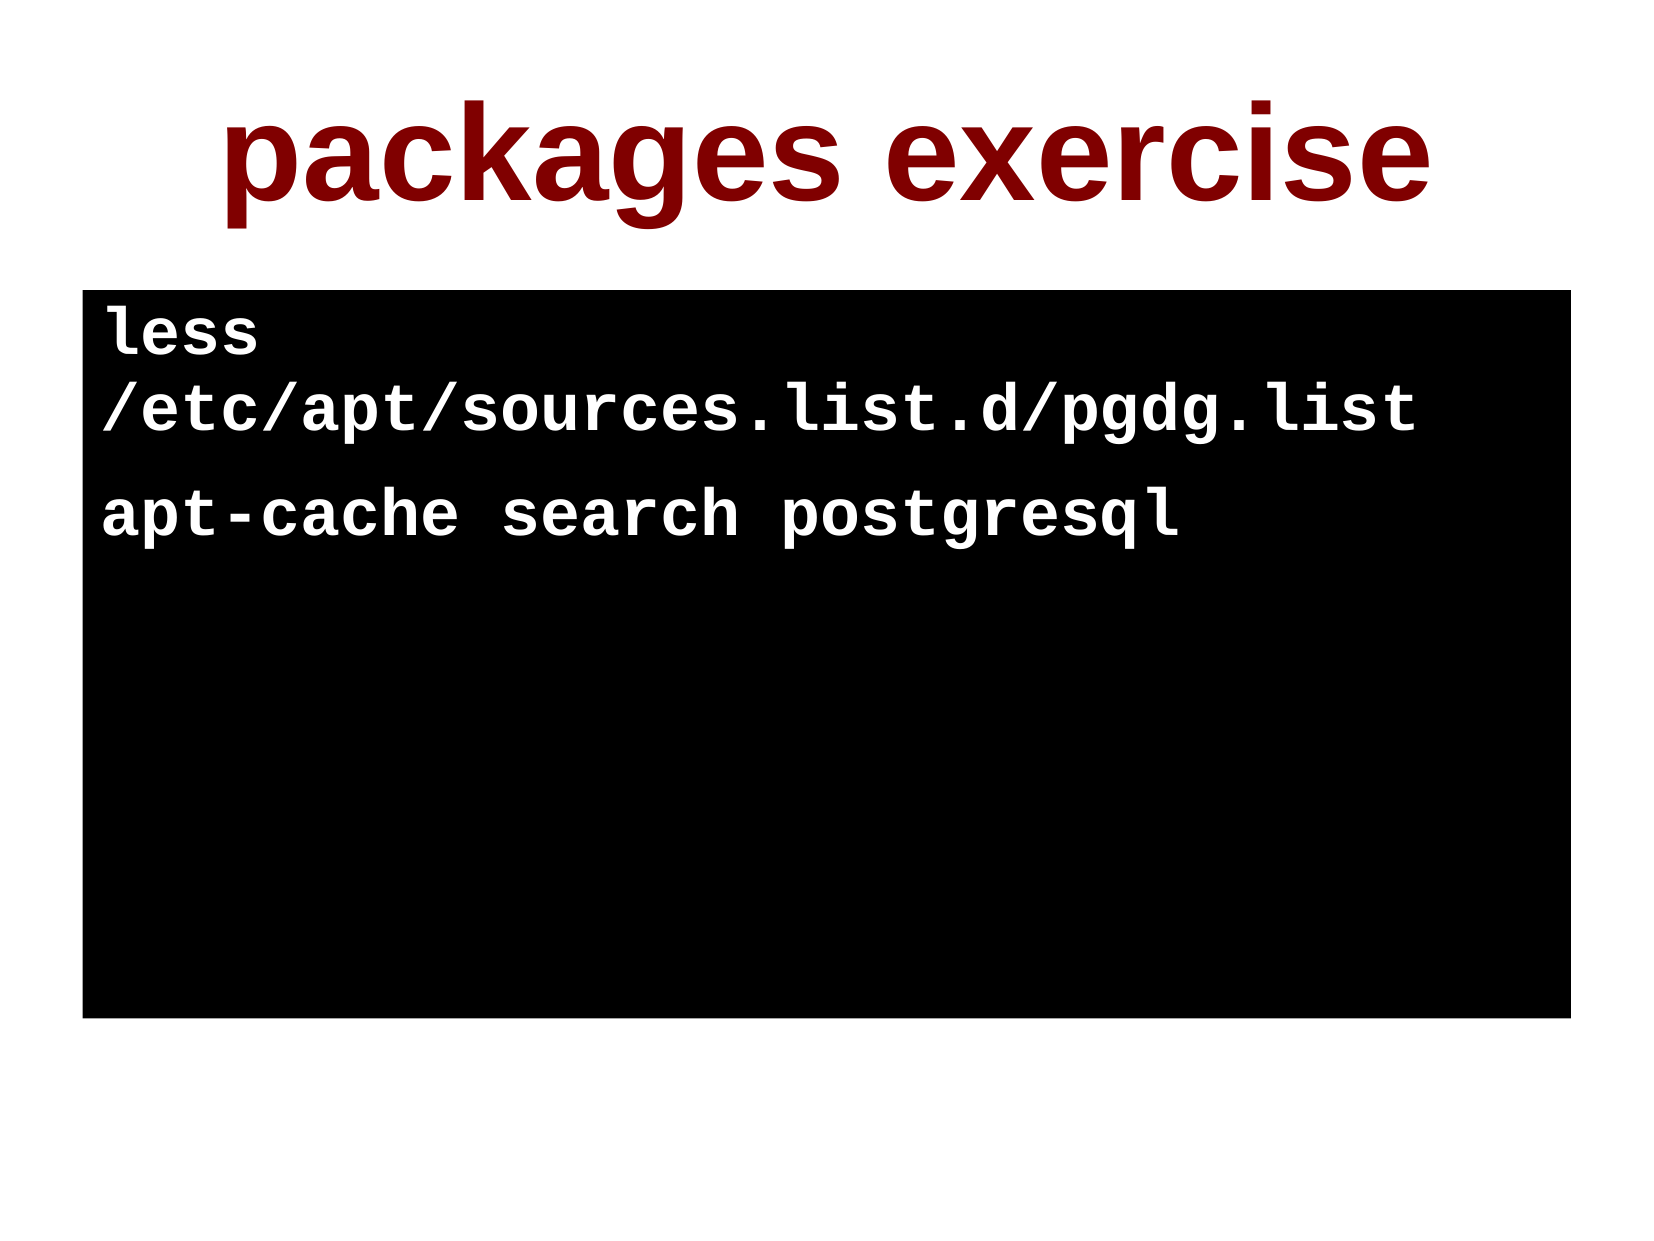

# packages exercise
less /etc/apt/sources.list.d/pgdg.list
apt-cache search postgresql